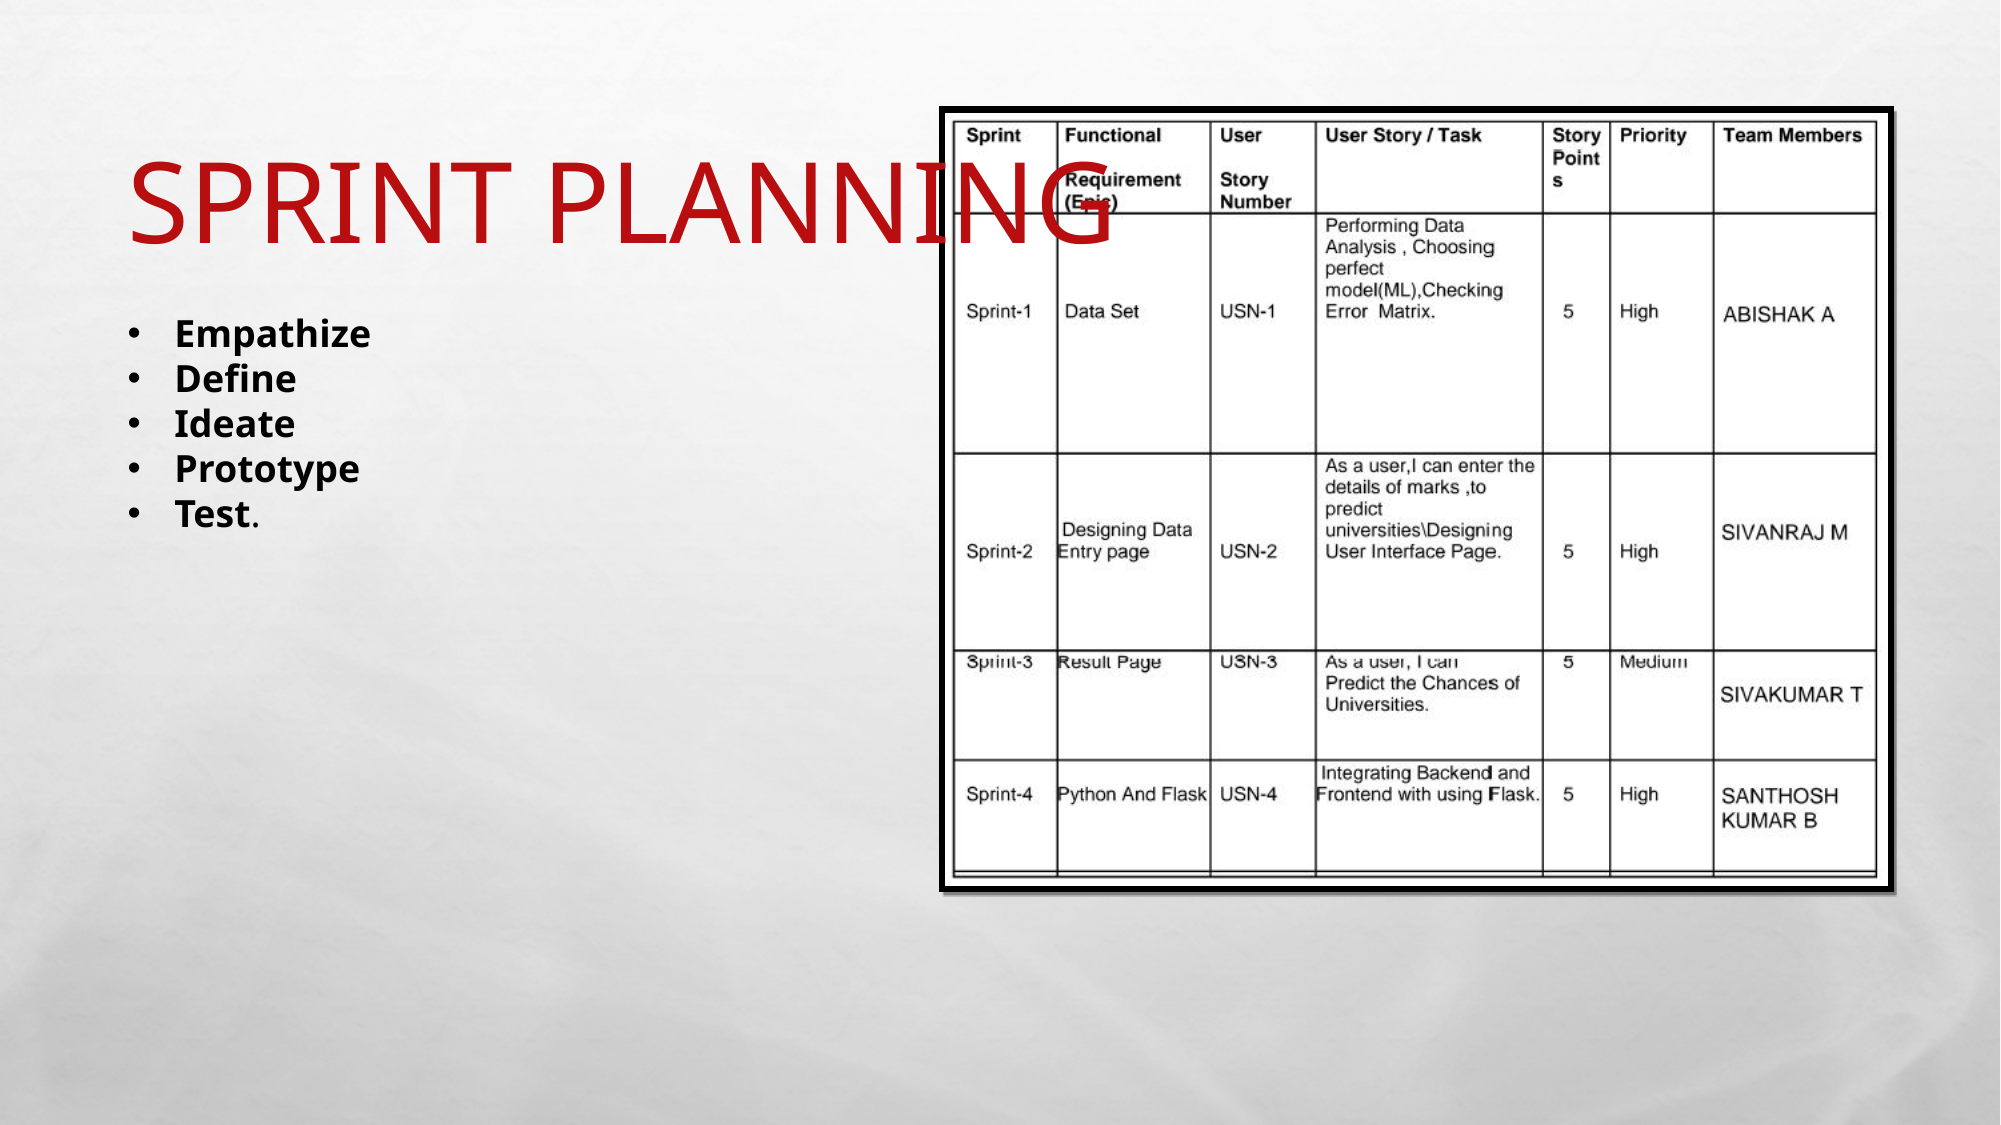

# Sprint Planning
Empathize
Define
Ideate
Prototype
Test.